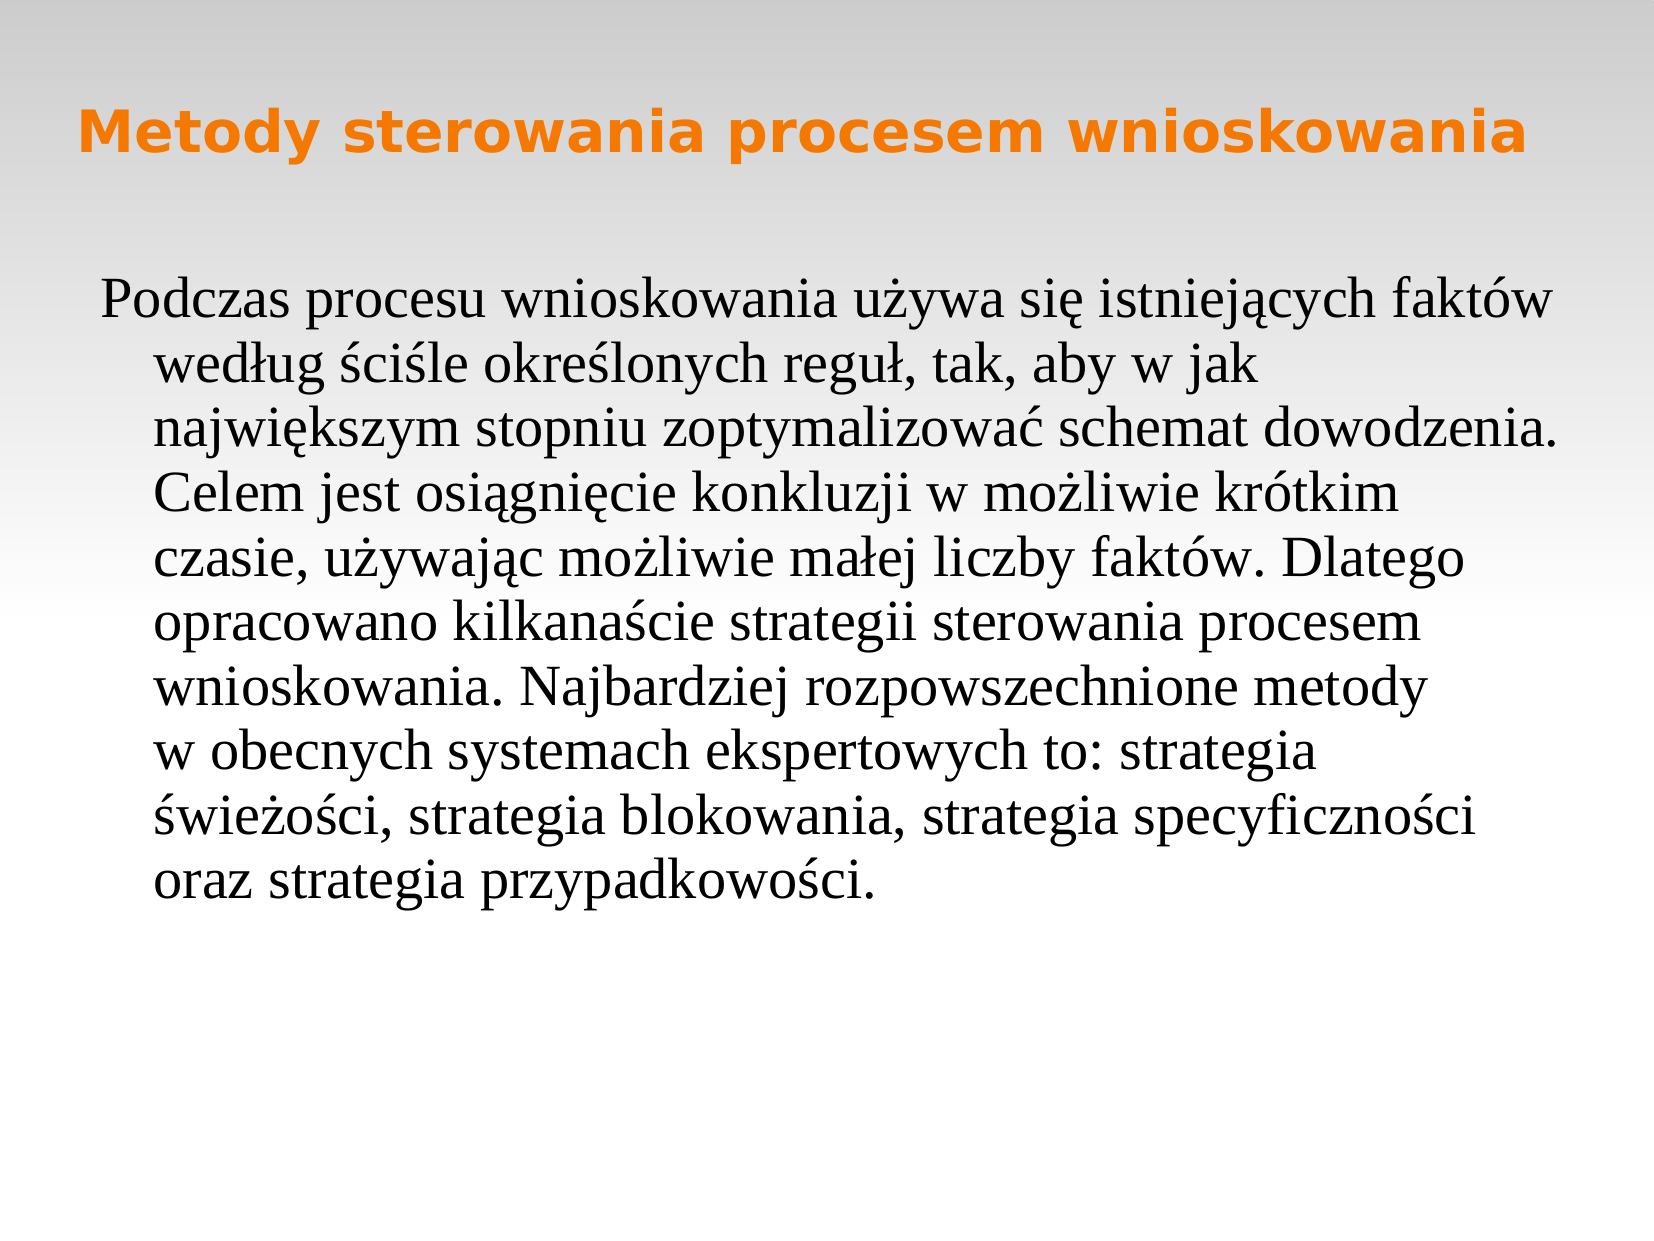

# Metody sterowania procesem wnioskowania
Podczas procesu wnioskowania używa się istniejących faktów według ściśle określonych reguł, tak, aby w jak największym stopniu zoptymalizować schemat dowodzenia. Celem jest osiągnięcie konkluzji w możliwie krótkim czasie, używając możliwie małej liczby faktów. Dlatego opracowano kilkanaście strategii sterowania procesem wnioskowania. Najbardziej rozpowszechnione metody
w obecnych systemach ekspertowych to: strategia świeżości, strategia blokowania, strategia specyficzności oraz strategia przypadkowości.